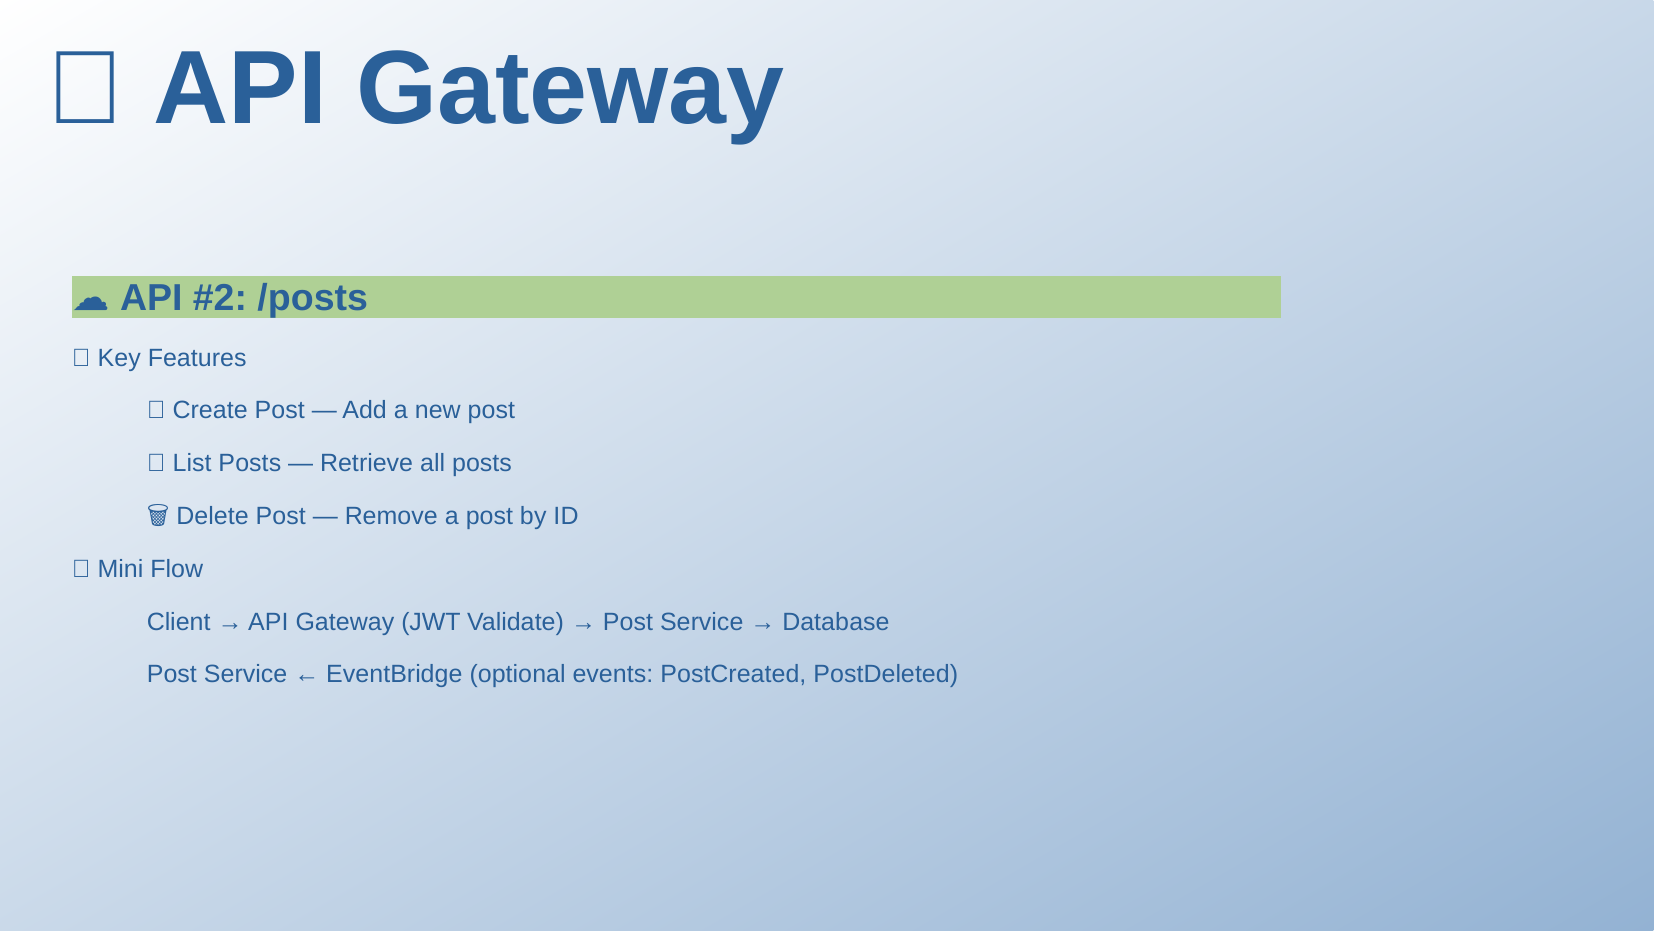

🔀 API Gateway
☁️ API #2: /posts
🔧 Key Features
	➕ Create Post — Add a new post
	📄 List Posts — Retrieve all posts
	🗑️ Delete Post — Remove a post by ID
🔄 Mini Flow
	Client → API Gateway (JWT Validate) → Post Service → Database
	Post Service ← EventBridge (optional events: PostCreated, PostDeleted)